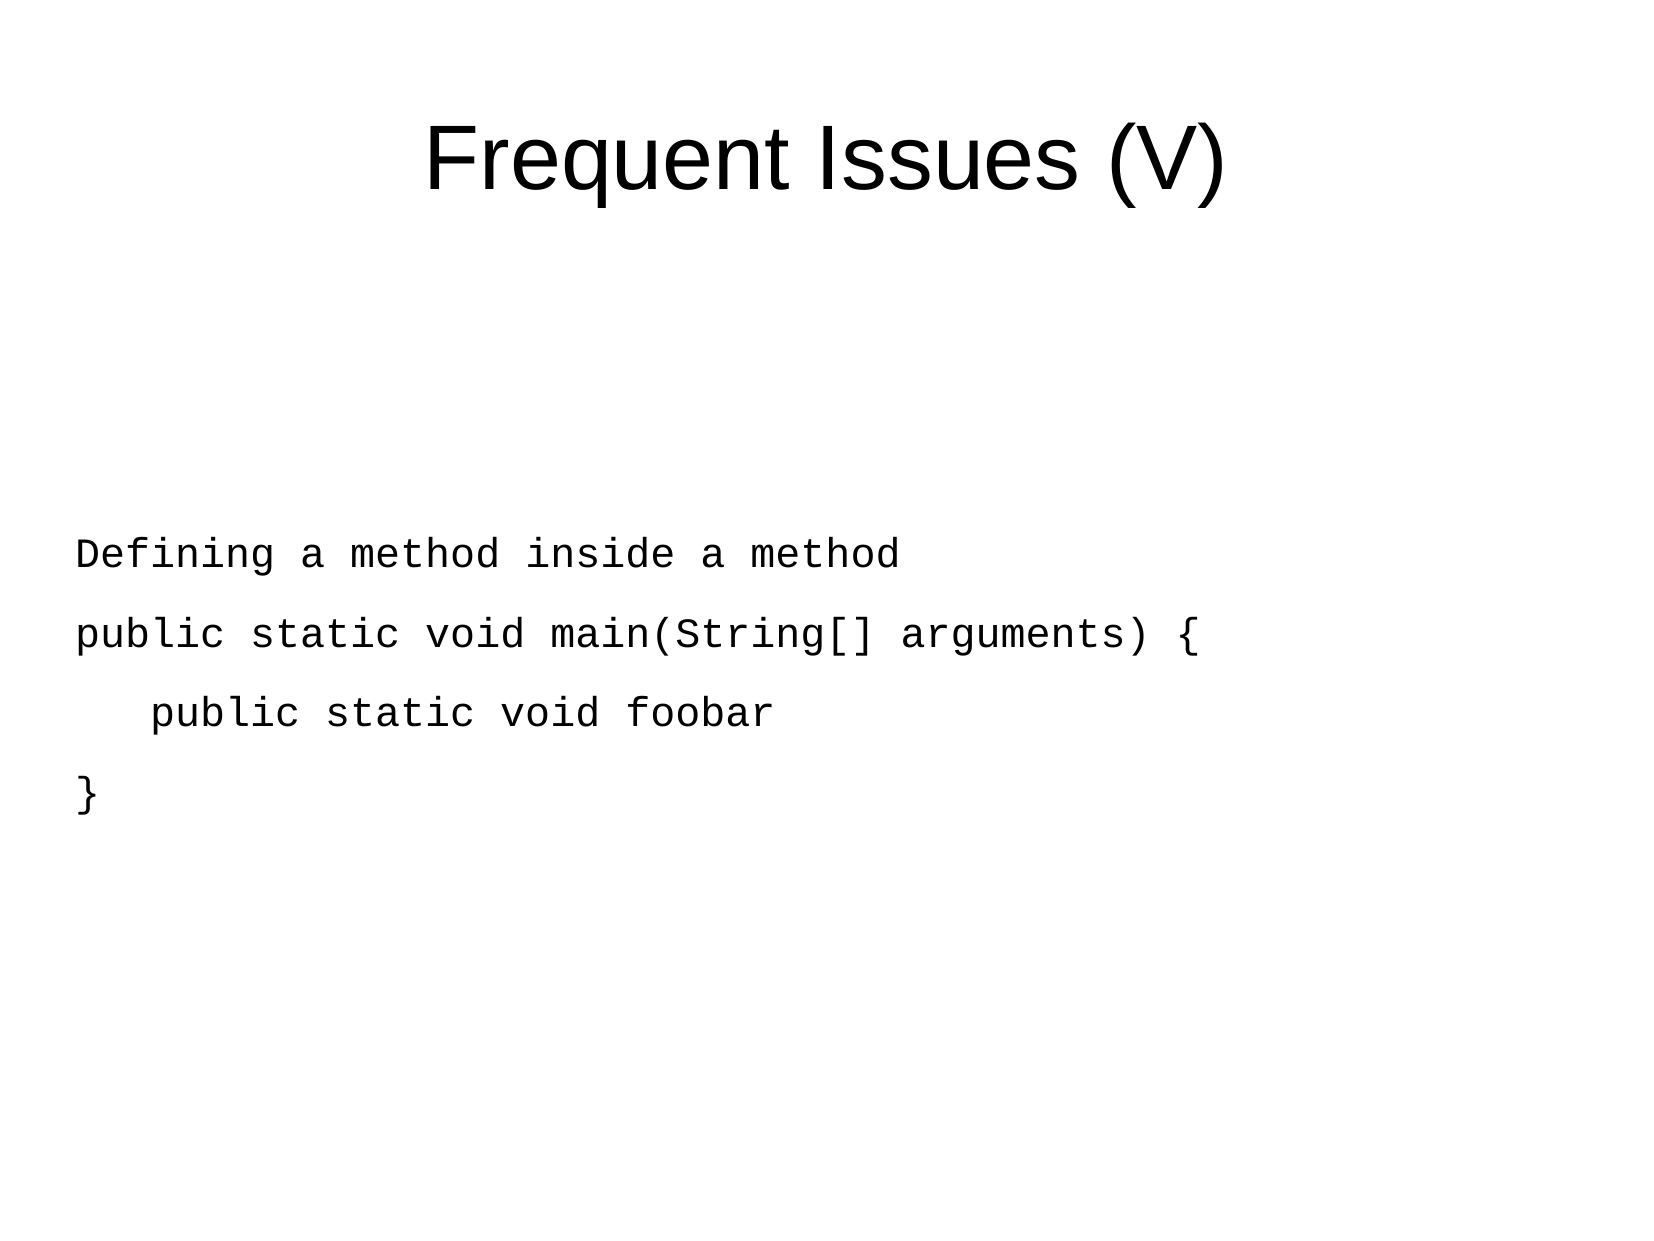

Frequent Issues (V)
# Defining a method inside a method
public static void main(String[] arguments) {
	public static void foobar
}